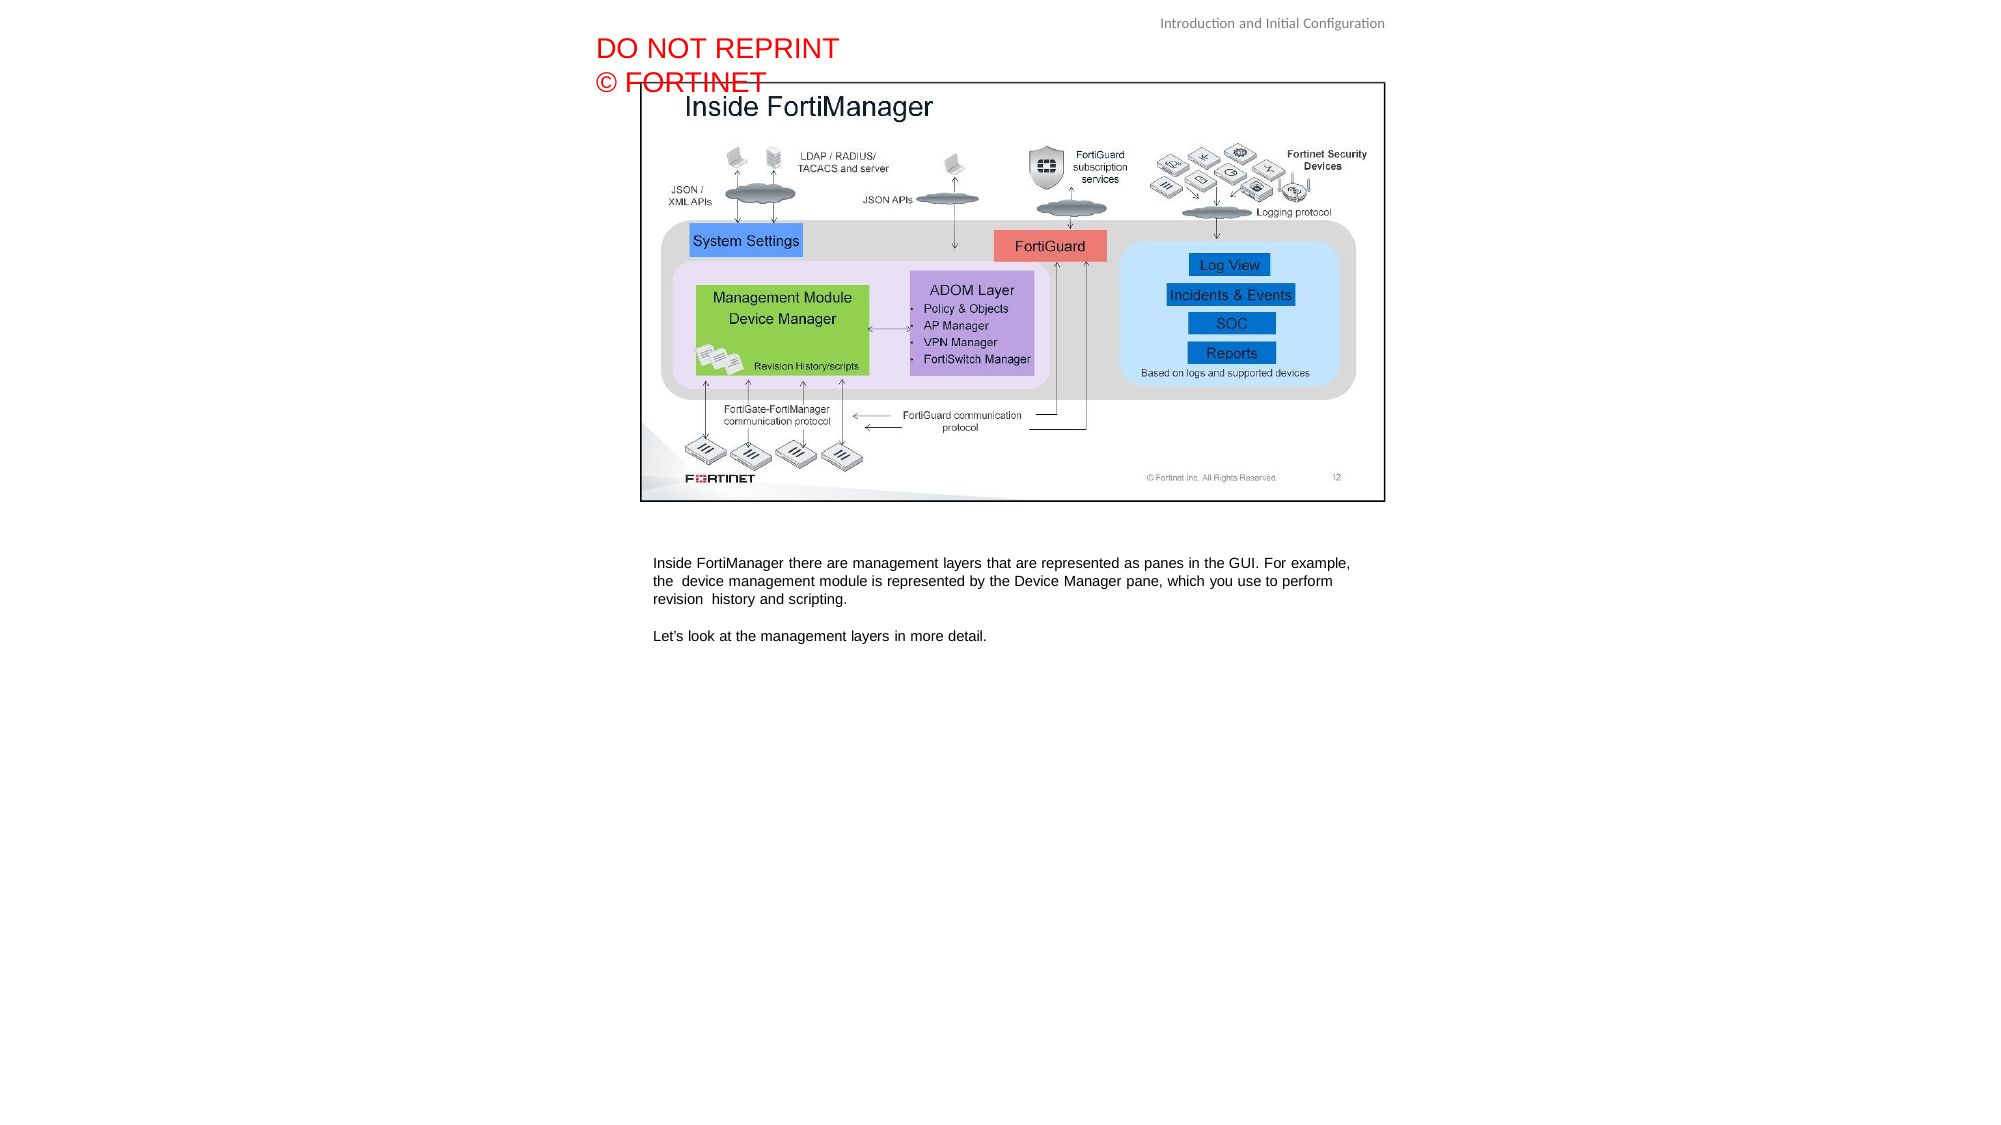

Introduction and Initial Configuration
DO NOT REPRINT
© FORTINET
Inside FortiManager there are management layers that are represented as panes in the GUI. For example, the device management module is represented by the Device Manager pane, which you use to perform revision history and scripting.
Let’s look at the management layers in more detail.
FortiManager 6.2 Study Guide
1